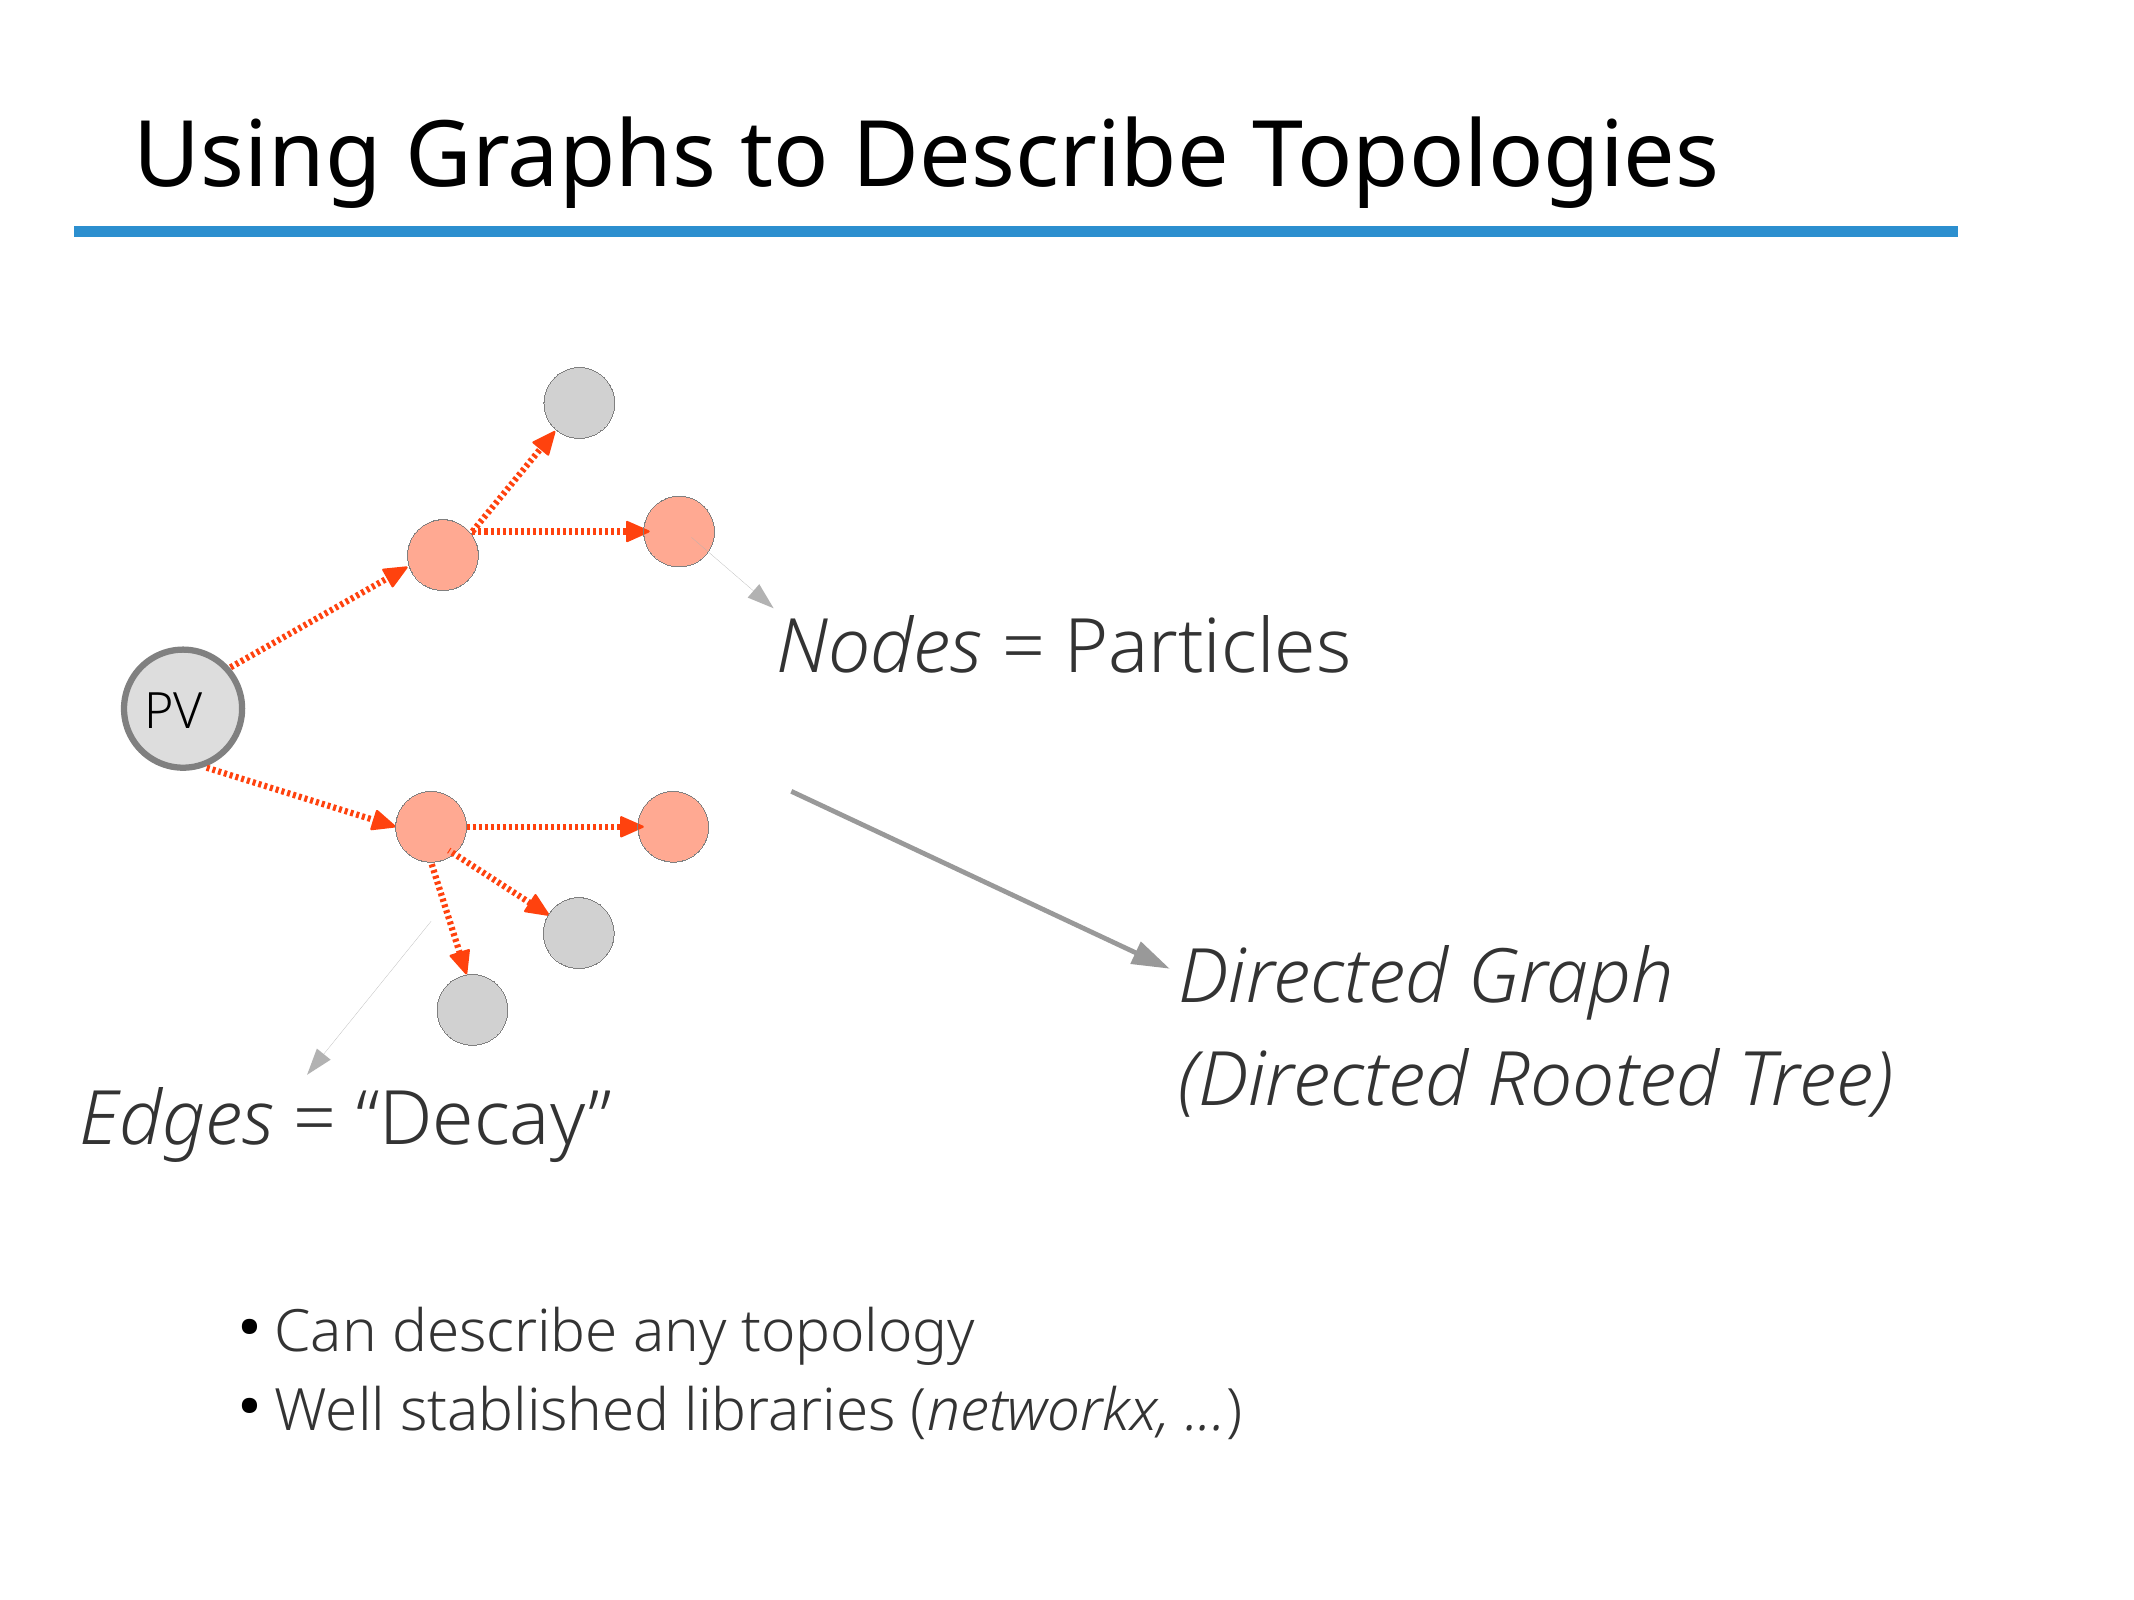

Using Graphs to Describe Topologies
Nodes = Particles
PV
Directed Graph
(Directed Rooted Tree)
Edges = “Decay”
Can describe any topology
Well stablished libraries (networkx, ...)